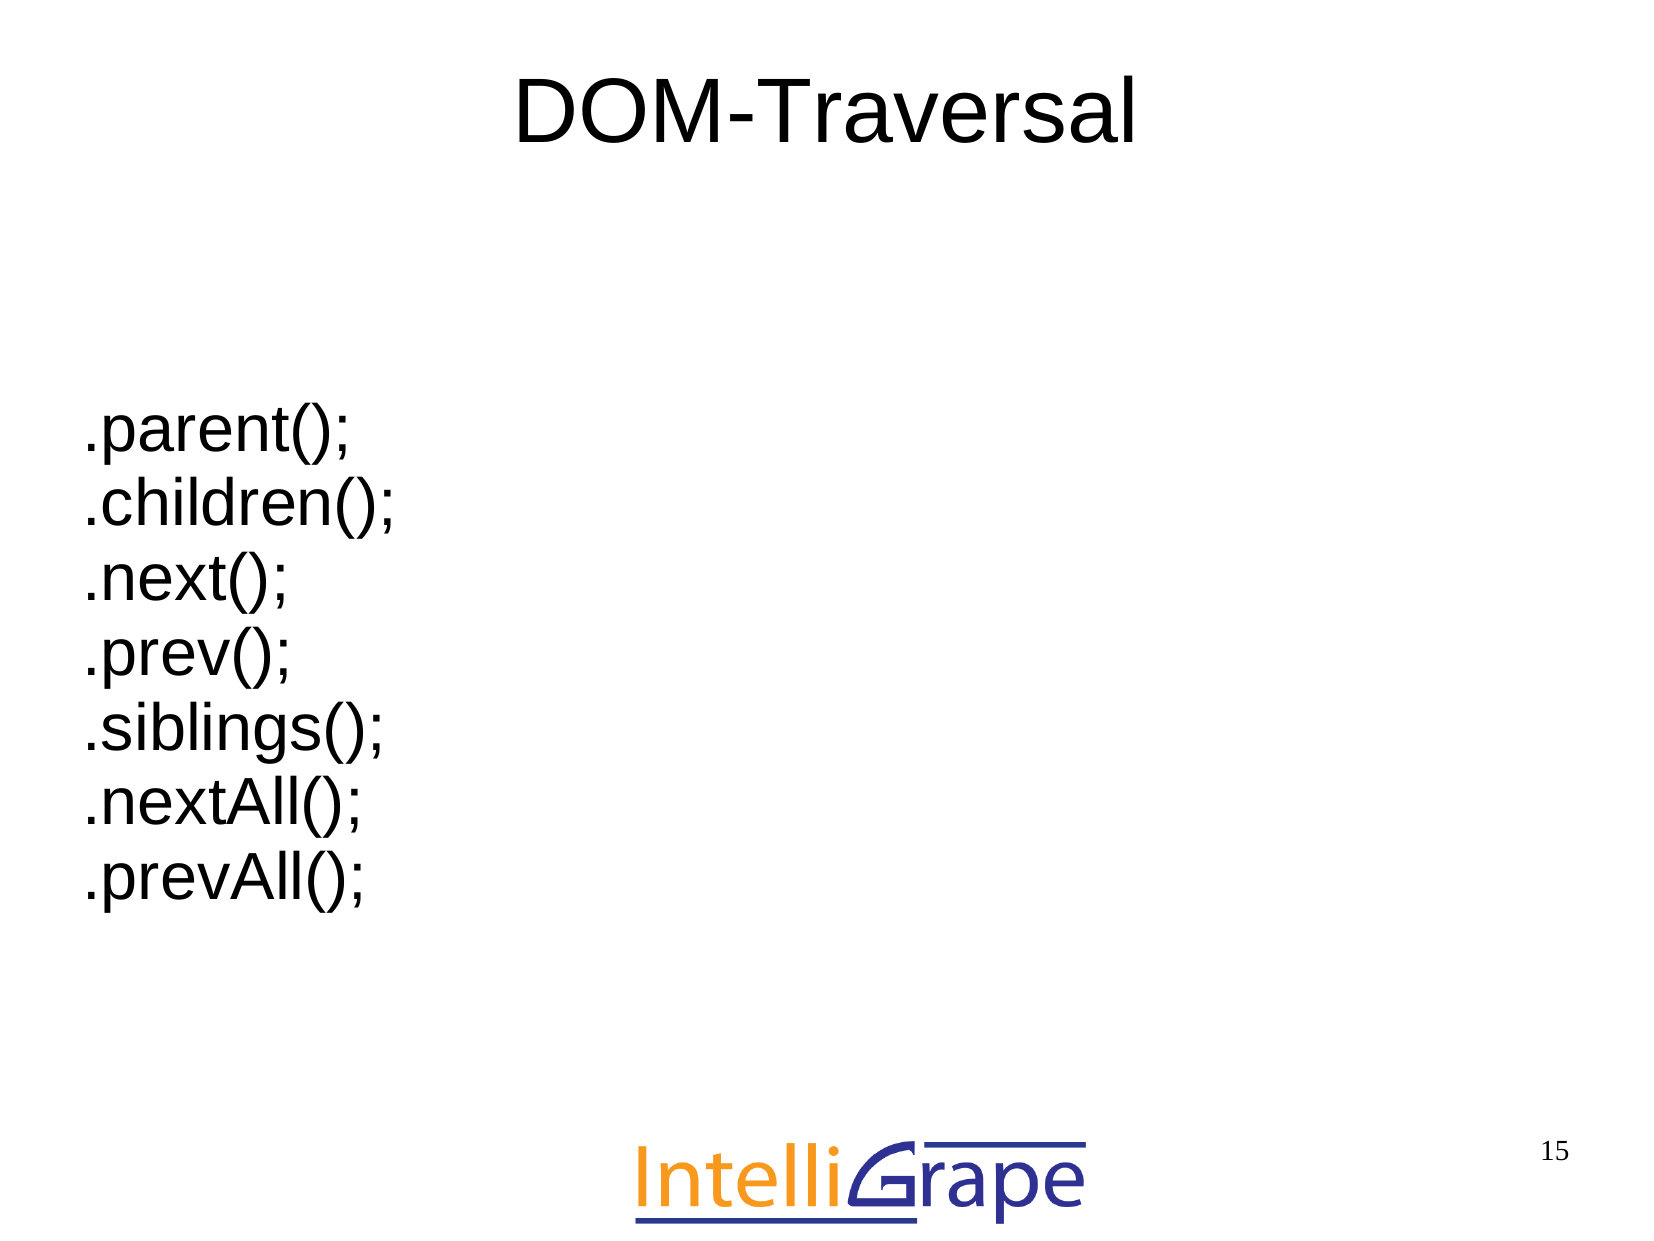

# DOM-Traversal
.parent();
.children();
.next();
.prev();
.siblings();
.nextAll();
.prevAll();
15